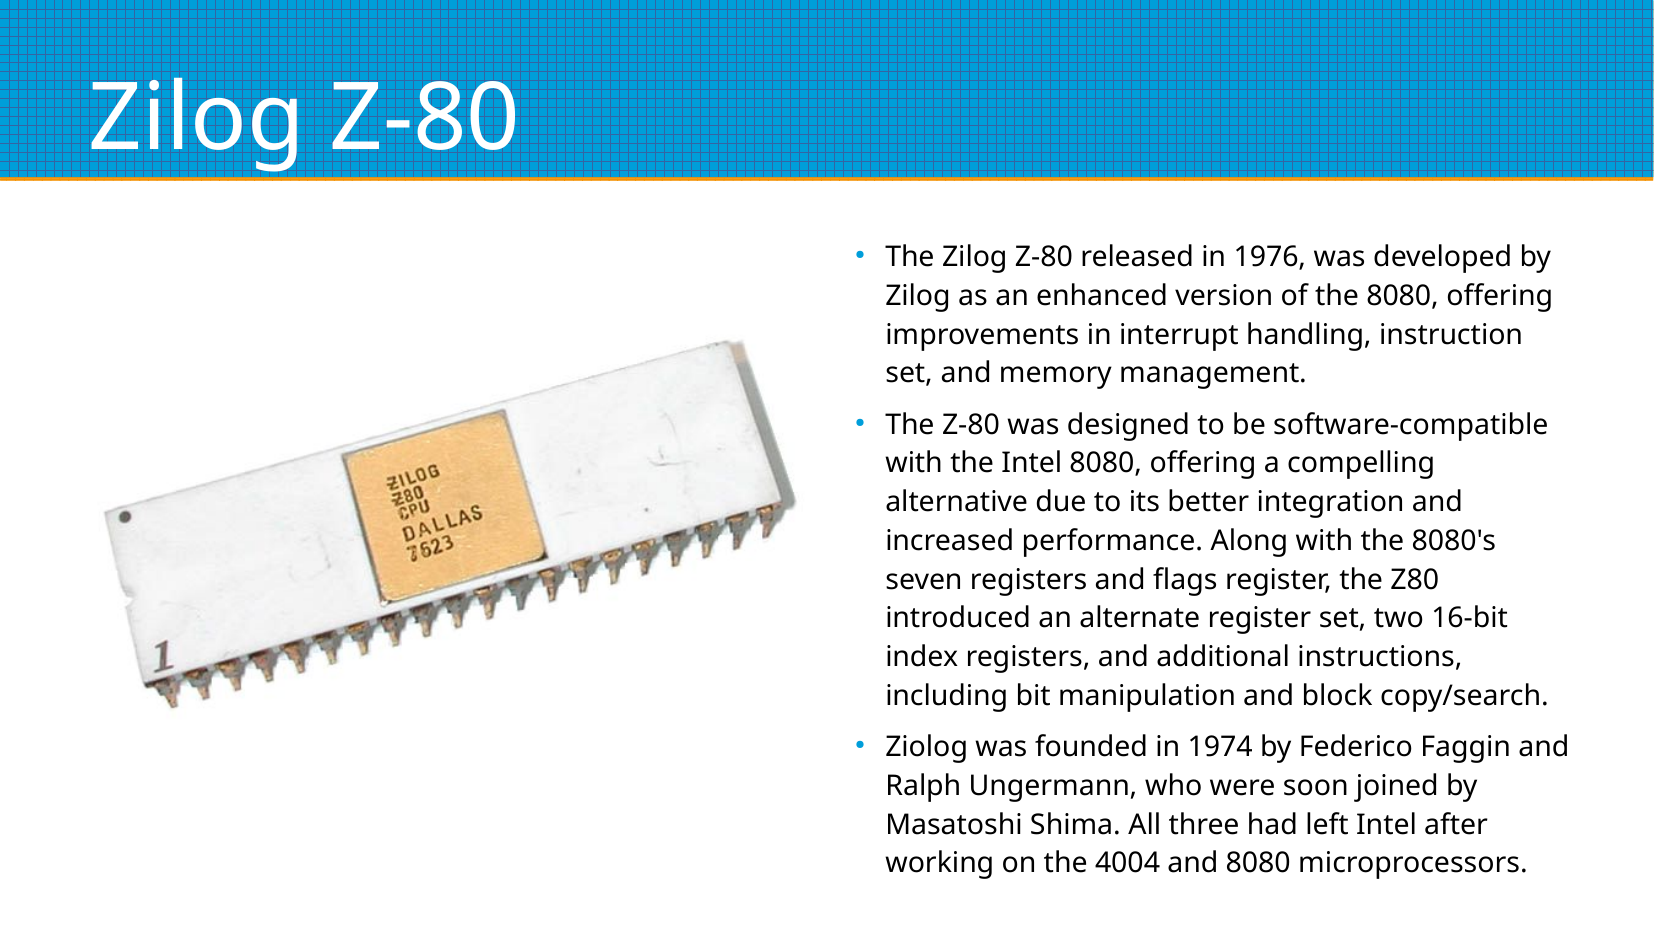

# Zilog Z-80
The Zilog Z-80 released in 1976, was developed by Zilog as an enhanced version of the 8080, offering improvements in interrupt handling, instruction set, and memory management.
The Z-80 was designed to be software-compatible with the Intel 8080, offering a compelling alternative due to its better integration and increased performance. Along with the 8080's seven registers and flags register, the Z80 introduced an alternate register set, two 16-bit index registers, and additional instructions, including bit manipulation and block copy/search.
Ziolog was founded in 1974 by Federico Faggin and Ralph Ungermann, who were soon joined by Masatoshi Shima. All three had left Intel after working on the 4004 and 8080 microprocessors.